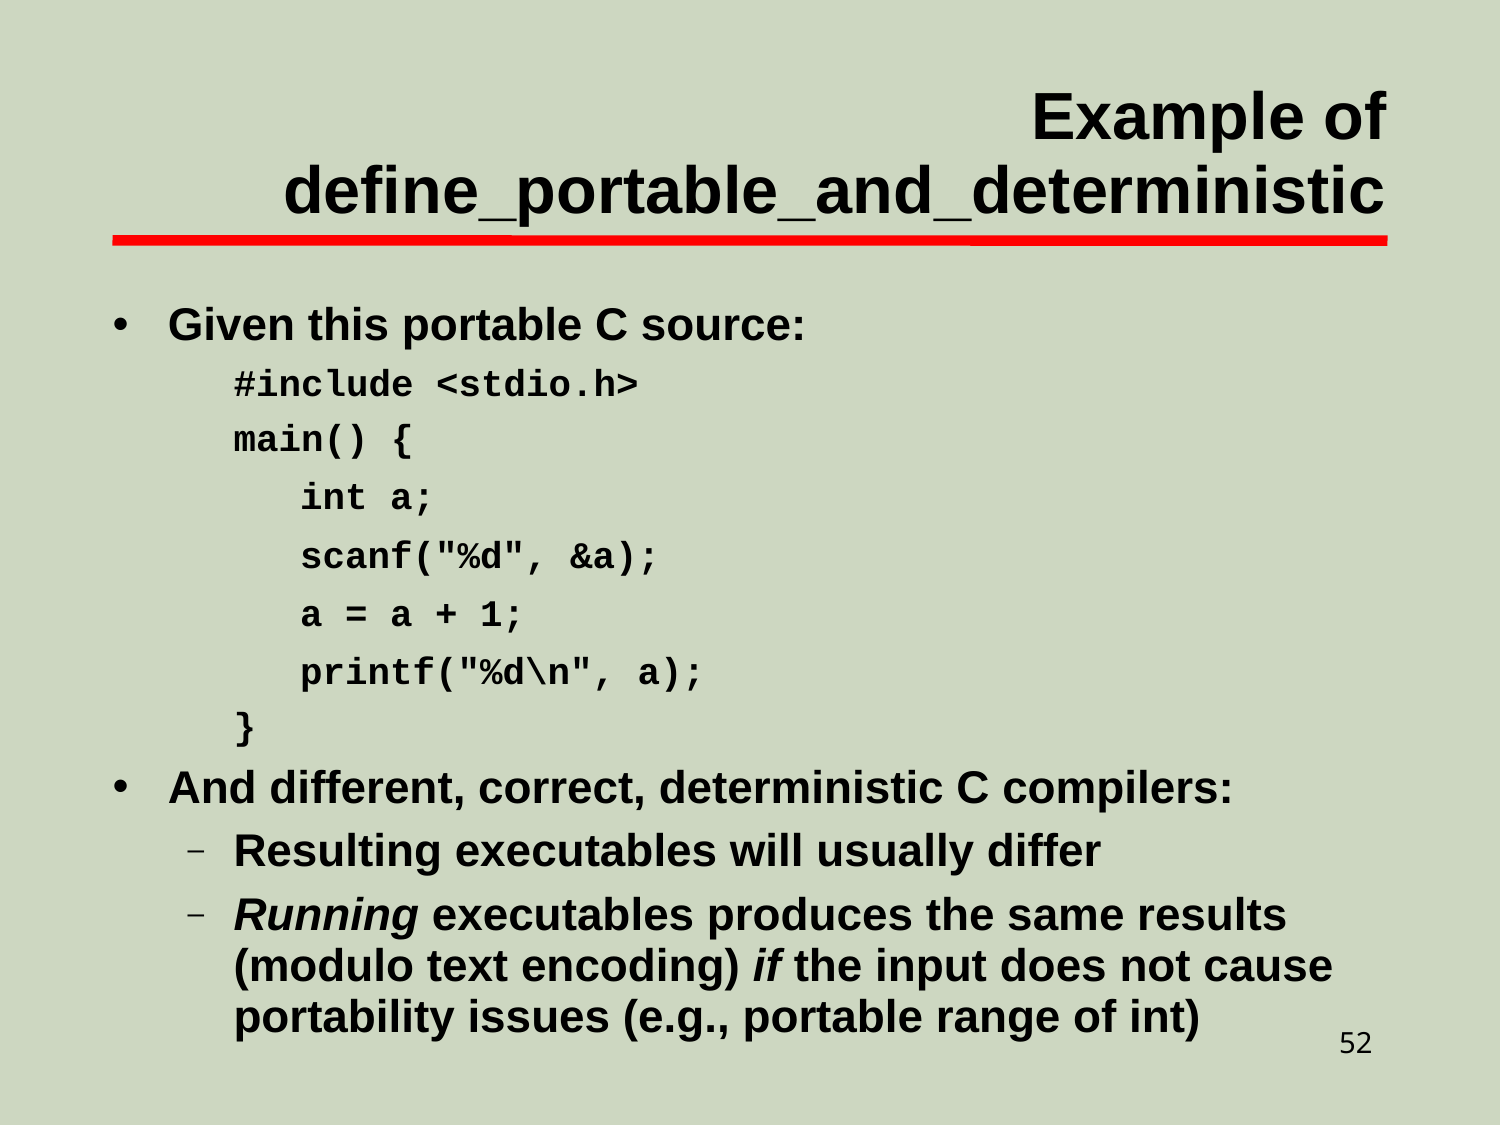

# Example of define_portable_and_deterministic
Given this portable C source:
#include <stdio.h>
main() {
int a;
scanf("%d", &a);
a = a + 1;
printf("%d\n", a);
}
And different, correct, deterministic C compilers:
Resulting executables will usually differ
Running executables produces the same results (modulo text encoding) if the input does not cause portability issues (e.g., portable range of int)